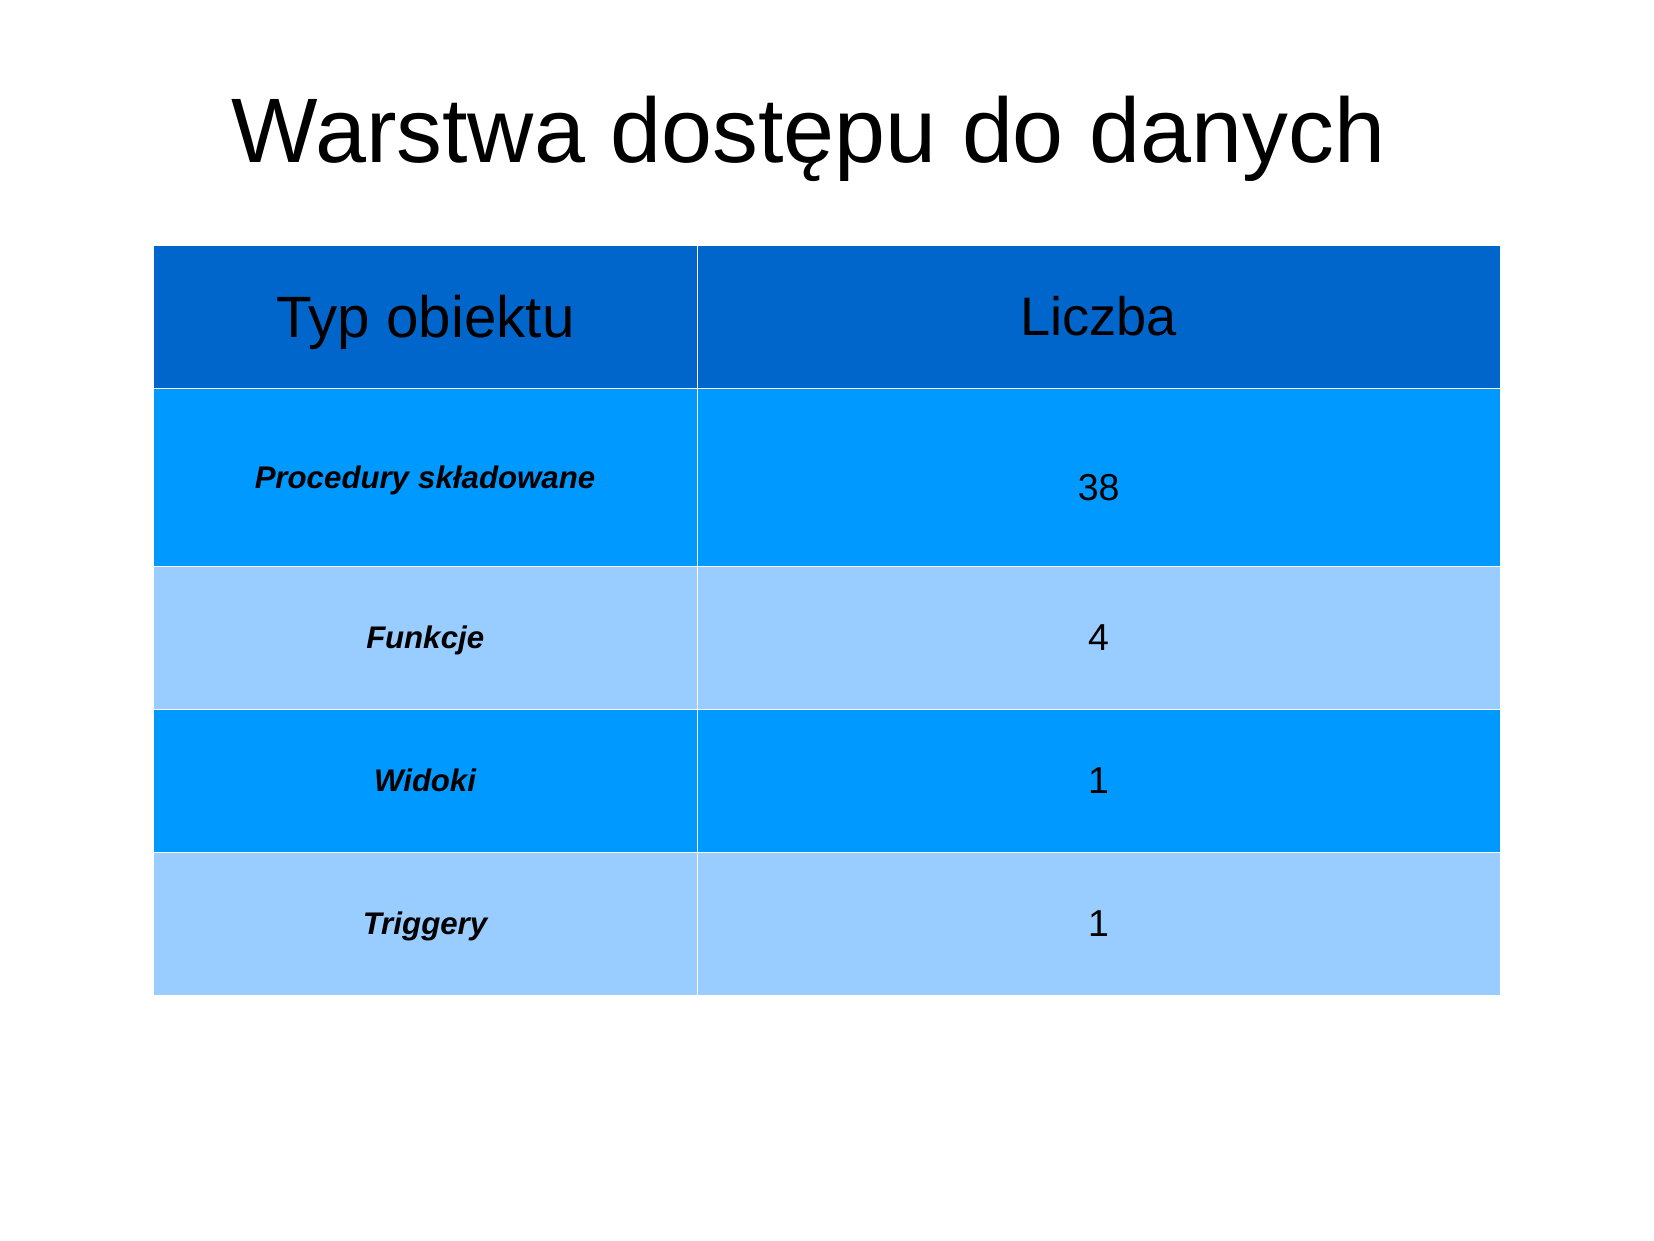

# Warstwa dostępu do danych
| Typ obiektu | Liczba |
| --- | --- |
| Procedury składowane | 38 |
| Funkcje | 4 |
| Widoki | 1 |
| Triggery | 1 |